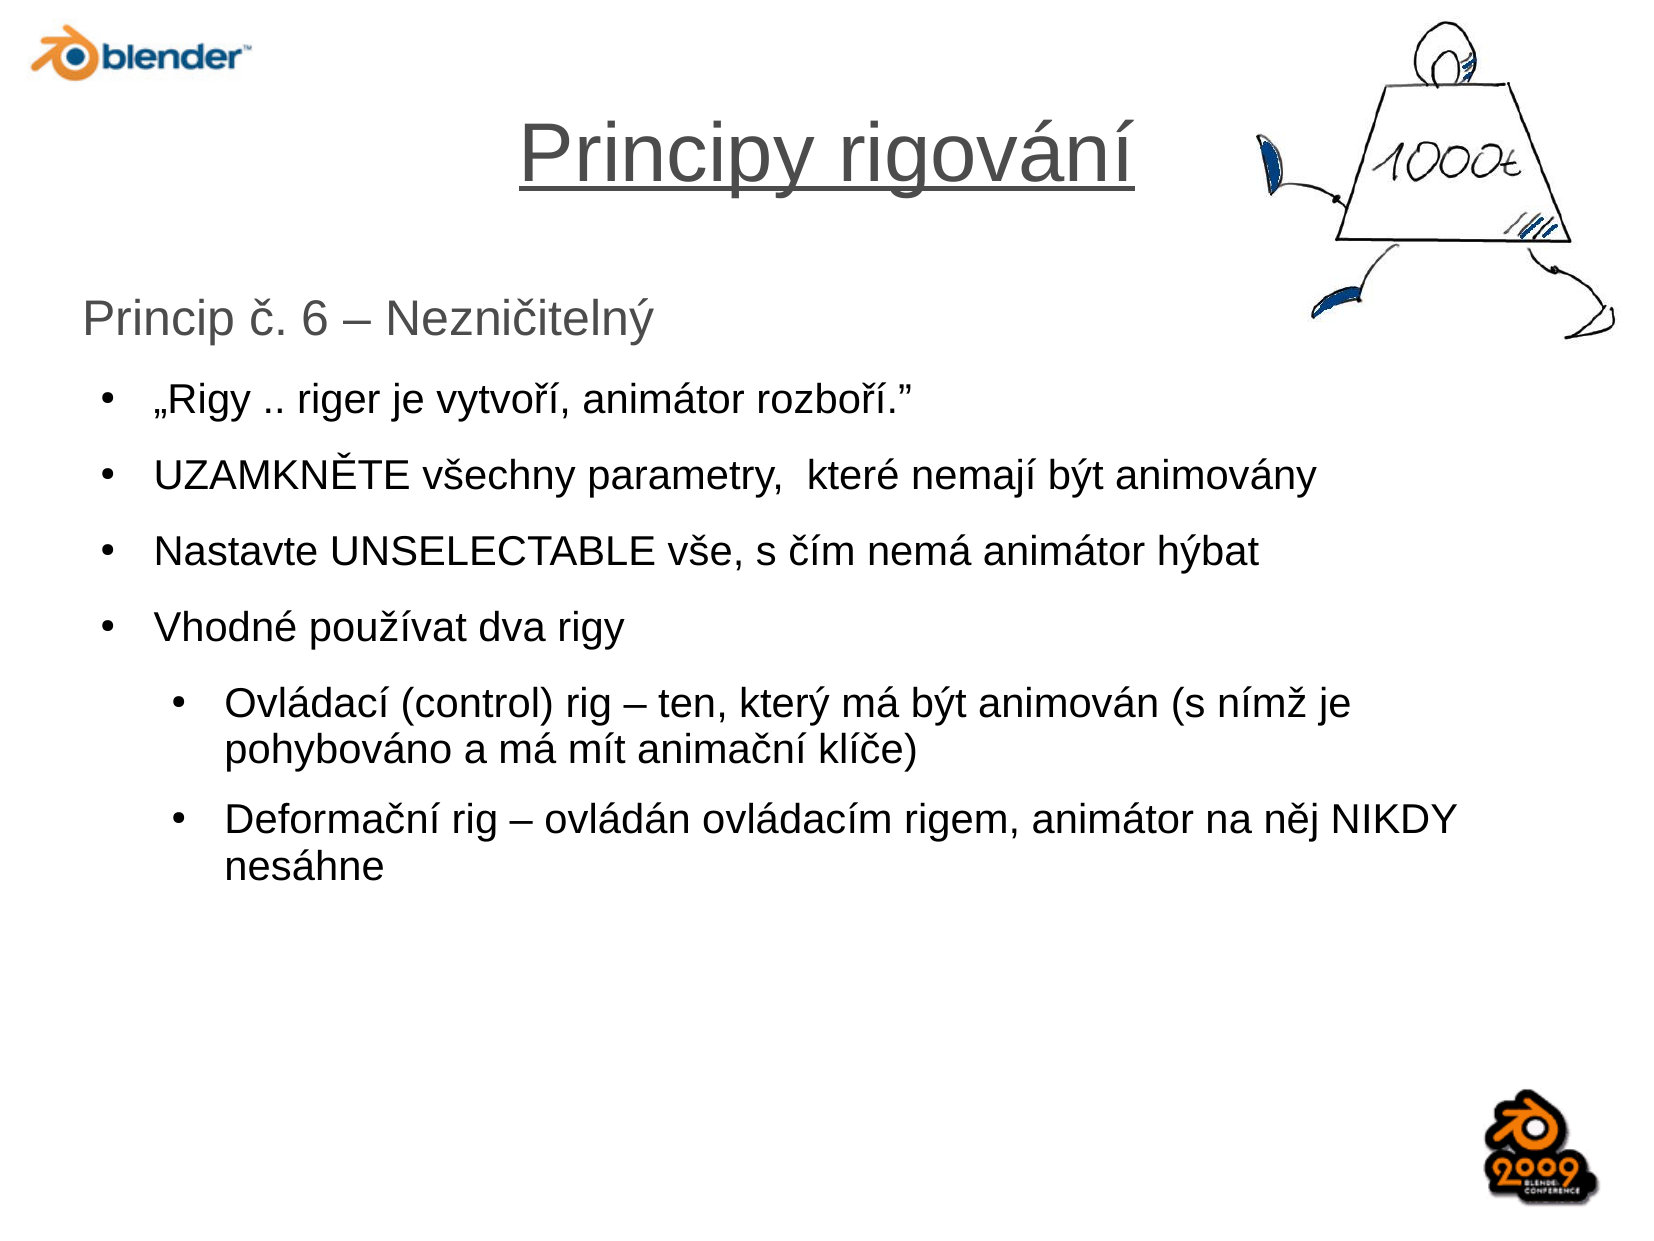

# Principy rigování
Princip č. 6 – Nezničitelný
„Rigy .. riger je vytvoří, animátor rozboří.”
UZAMKNĚTE všechny parametry, které nemají být animovány
Nastavte UNSELECTABLE vše, s čím nemá animátor hýbat
Vhodné používat dva rigy
Ovládací (control) rig – ten, který má být animován (s nímž je pohybováno a má mít animační klíče)
Deformační rig – ovládán ovládacím rigem, animátor na něj NIKDY nesáhne